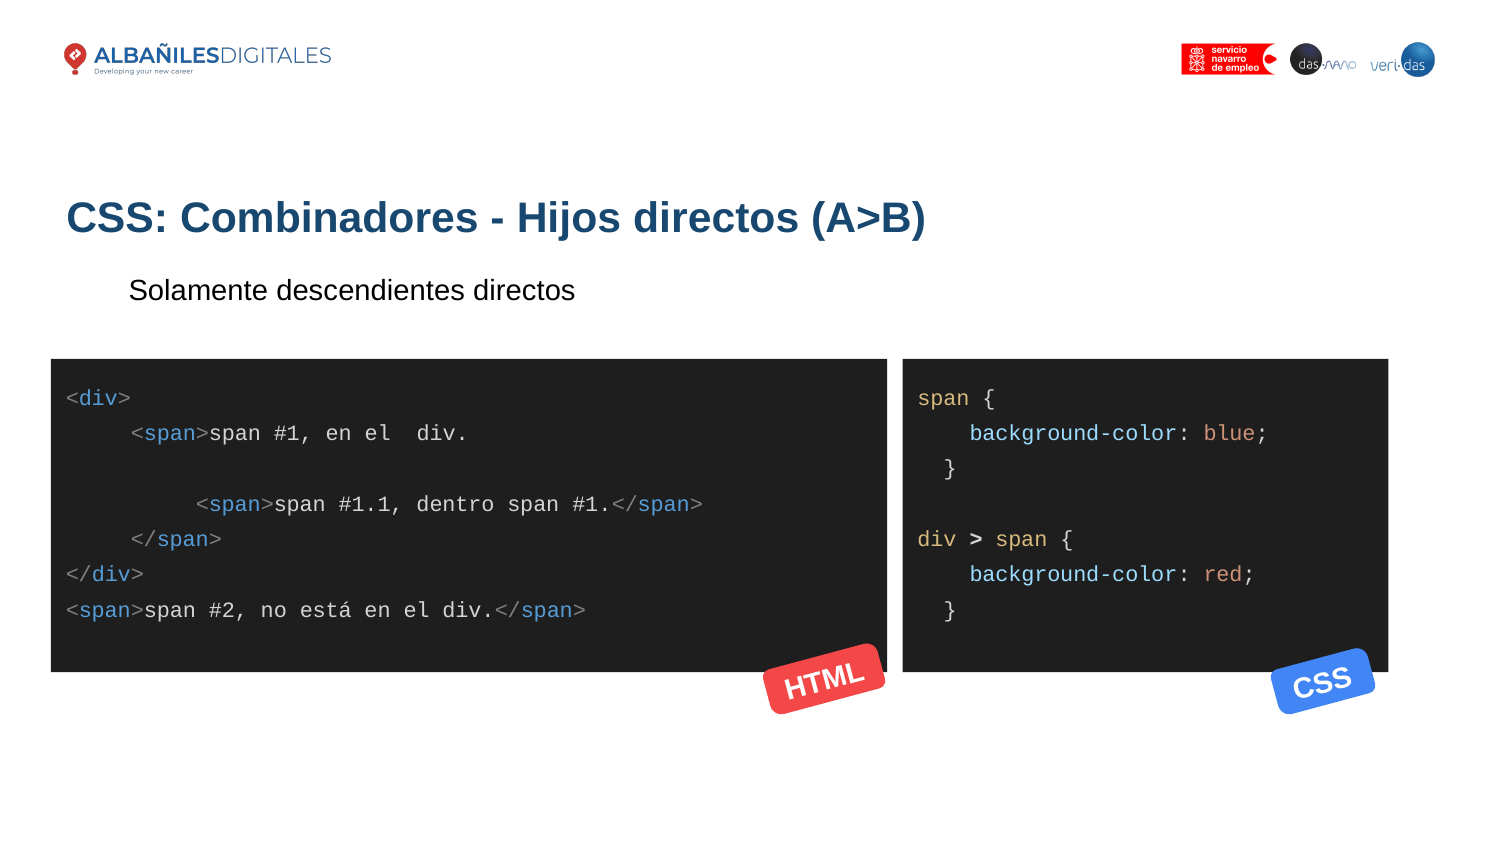

CSS: Combinadores - Hijos directos (A>B)
Solamente descendientes directos
<div>
 <span>span #1, en el div.
 <span>span #1.1, dentro span #1.</span>
 </span>
</div>
<span>span #2, no está en el div.</span>
span {
 background-color: blue;
 }
div > span {
 background-color: red;
 }
HTML
CSS